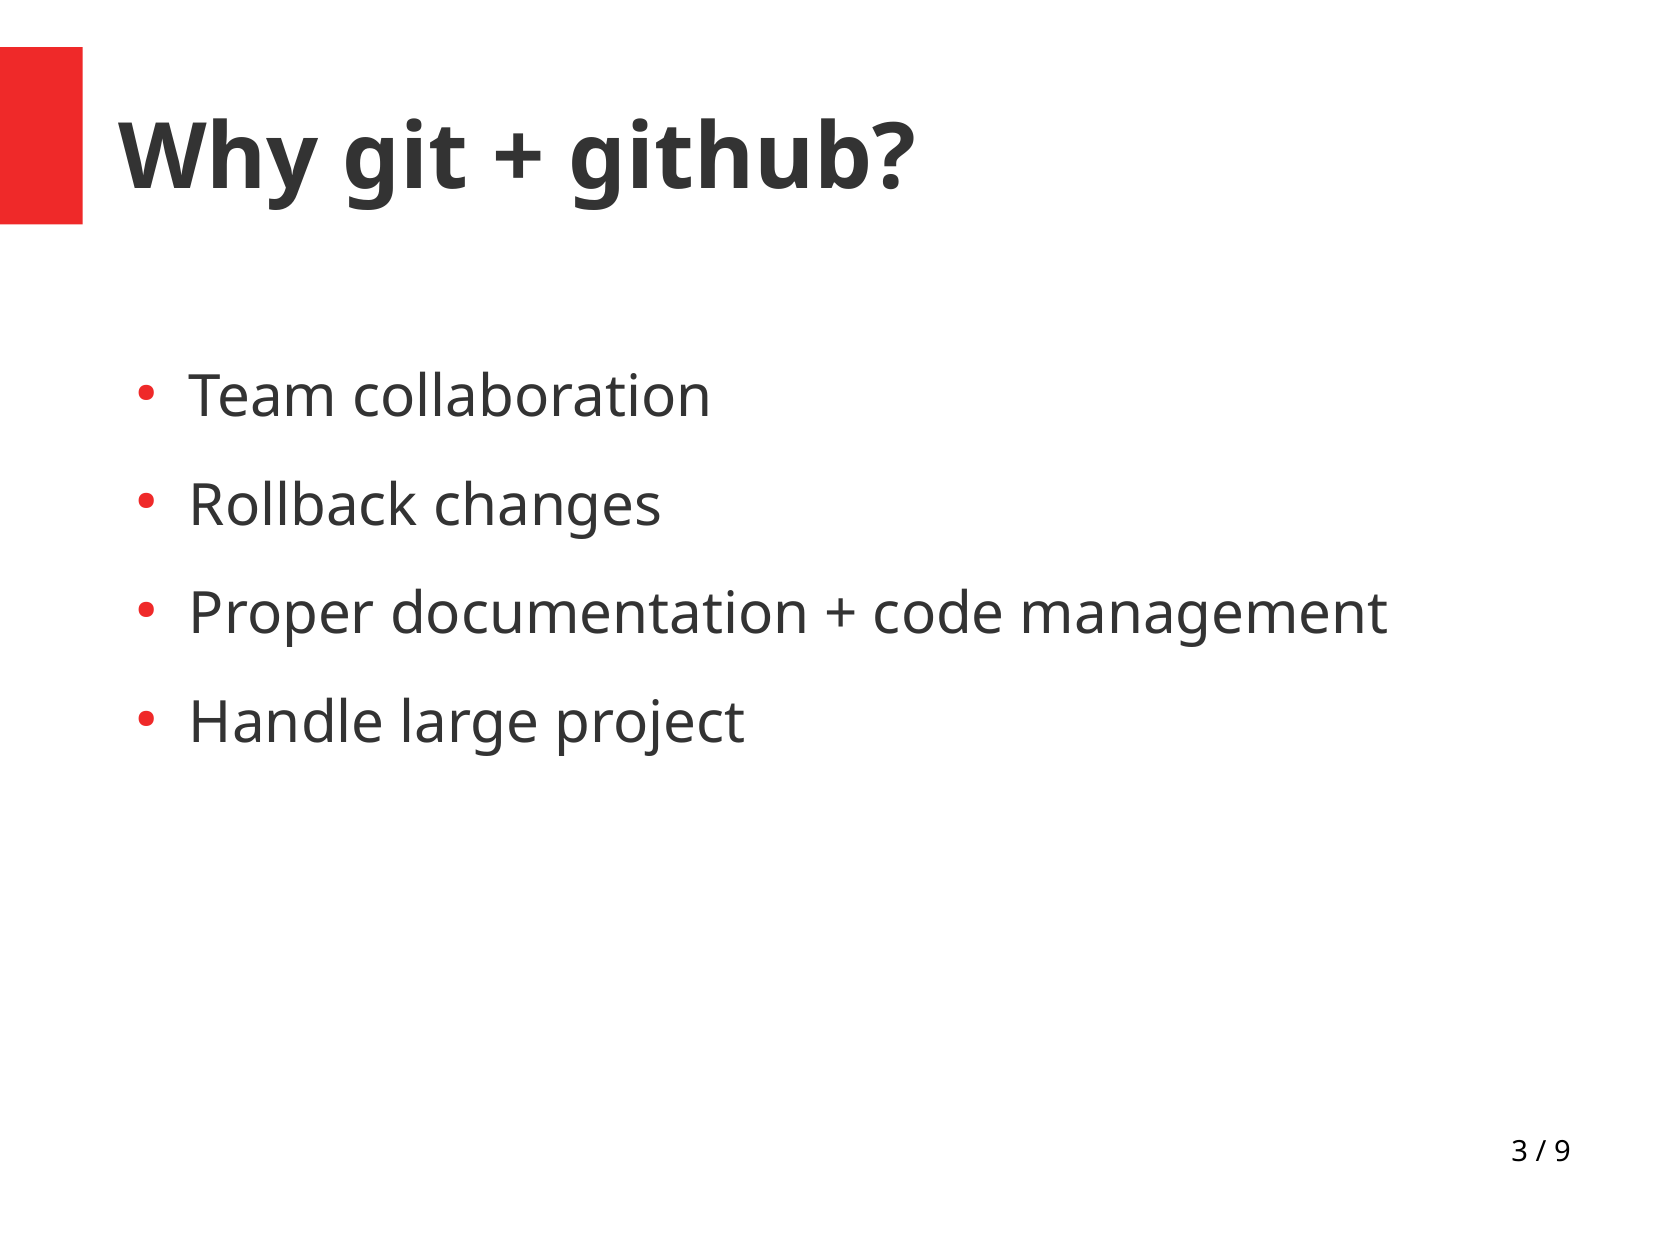

# Why git + github?
Team collaboration
Rollback changes
Proper documentation + code management
Handle large project
3